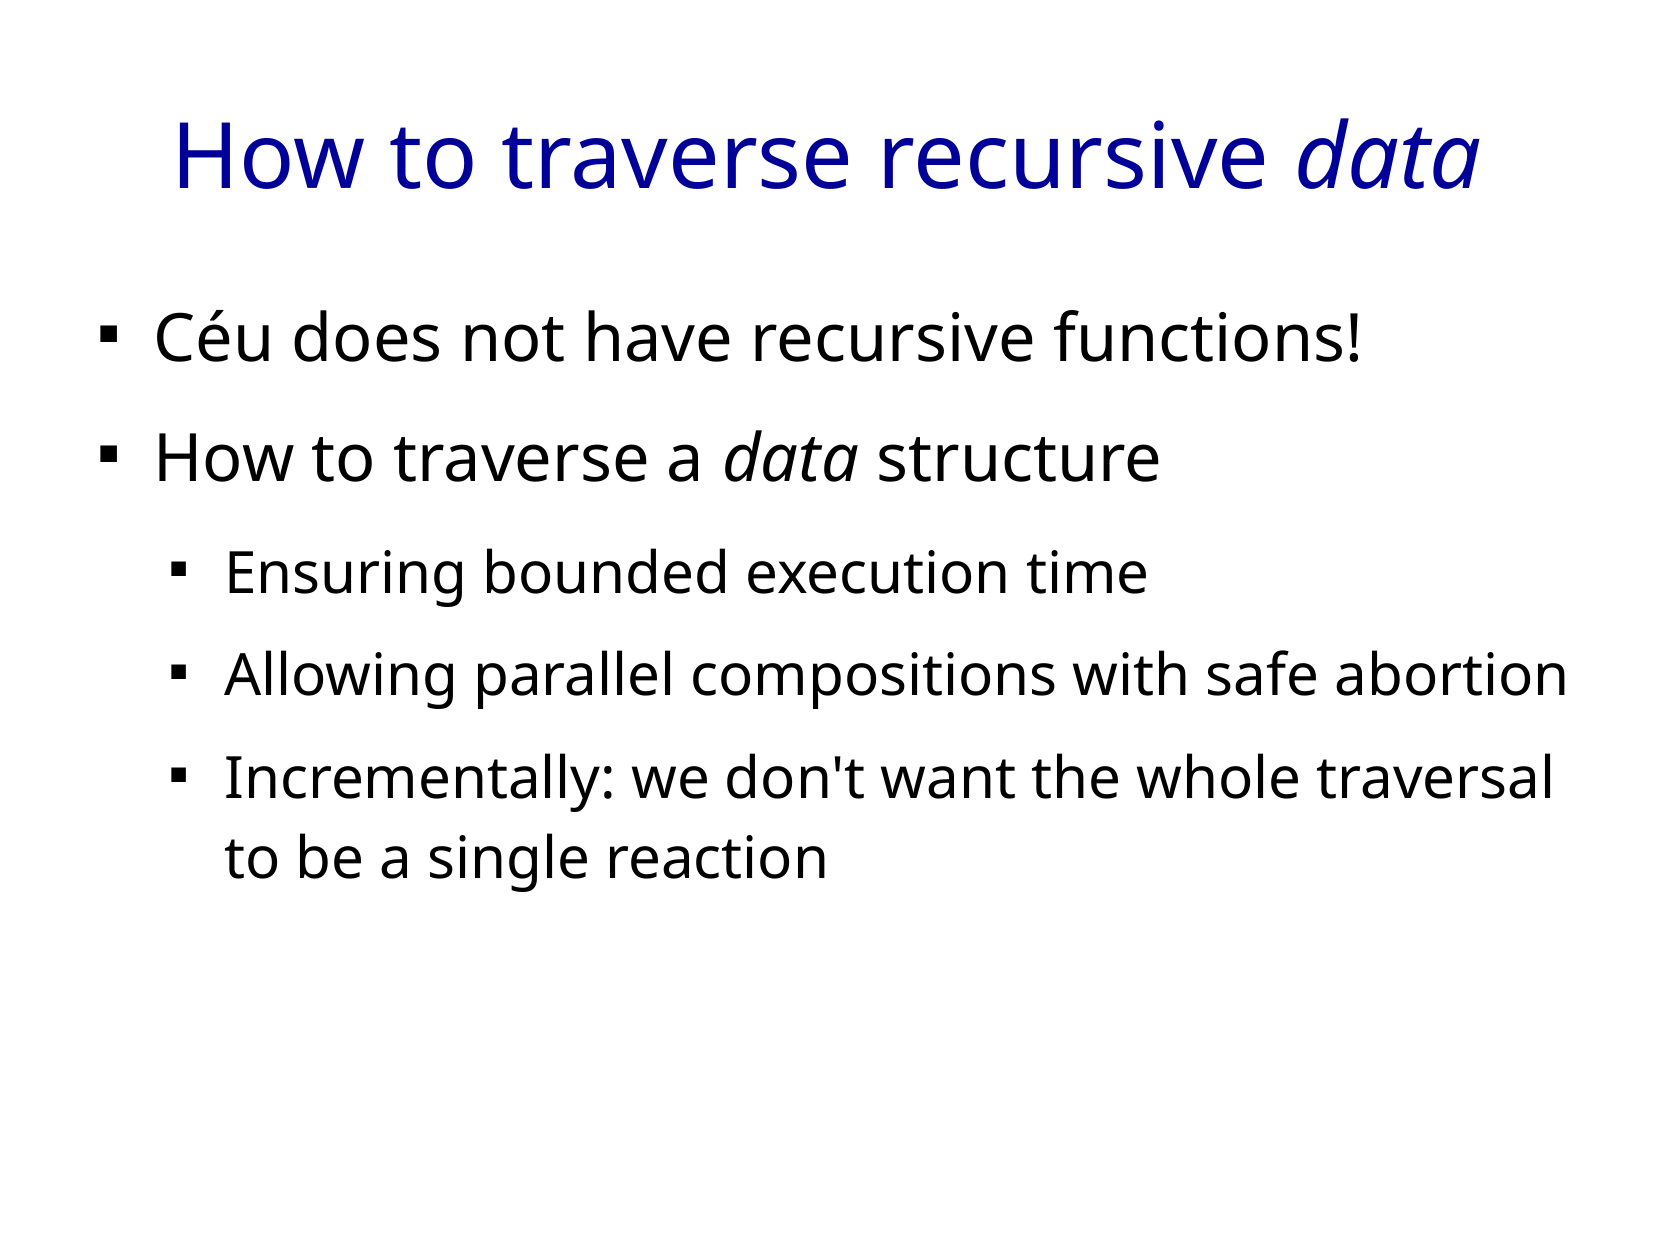

# How to traverse recursive data
Céu does not have recursive functions!
How to traverse a data structure
Ensuring bounded execution time
Allowing parallel compositions with safe abortion
Incrementally: we don't want the whole traversal to be a single reaction